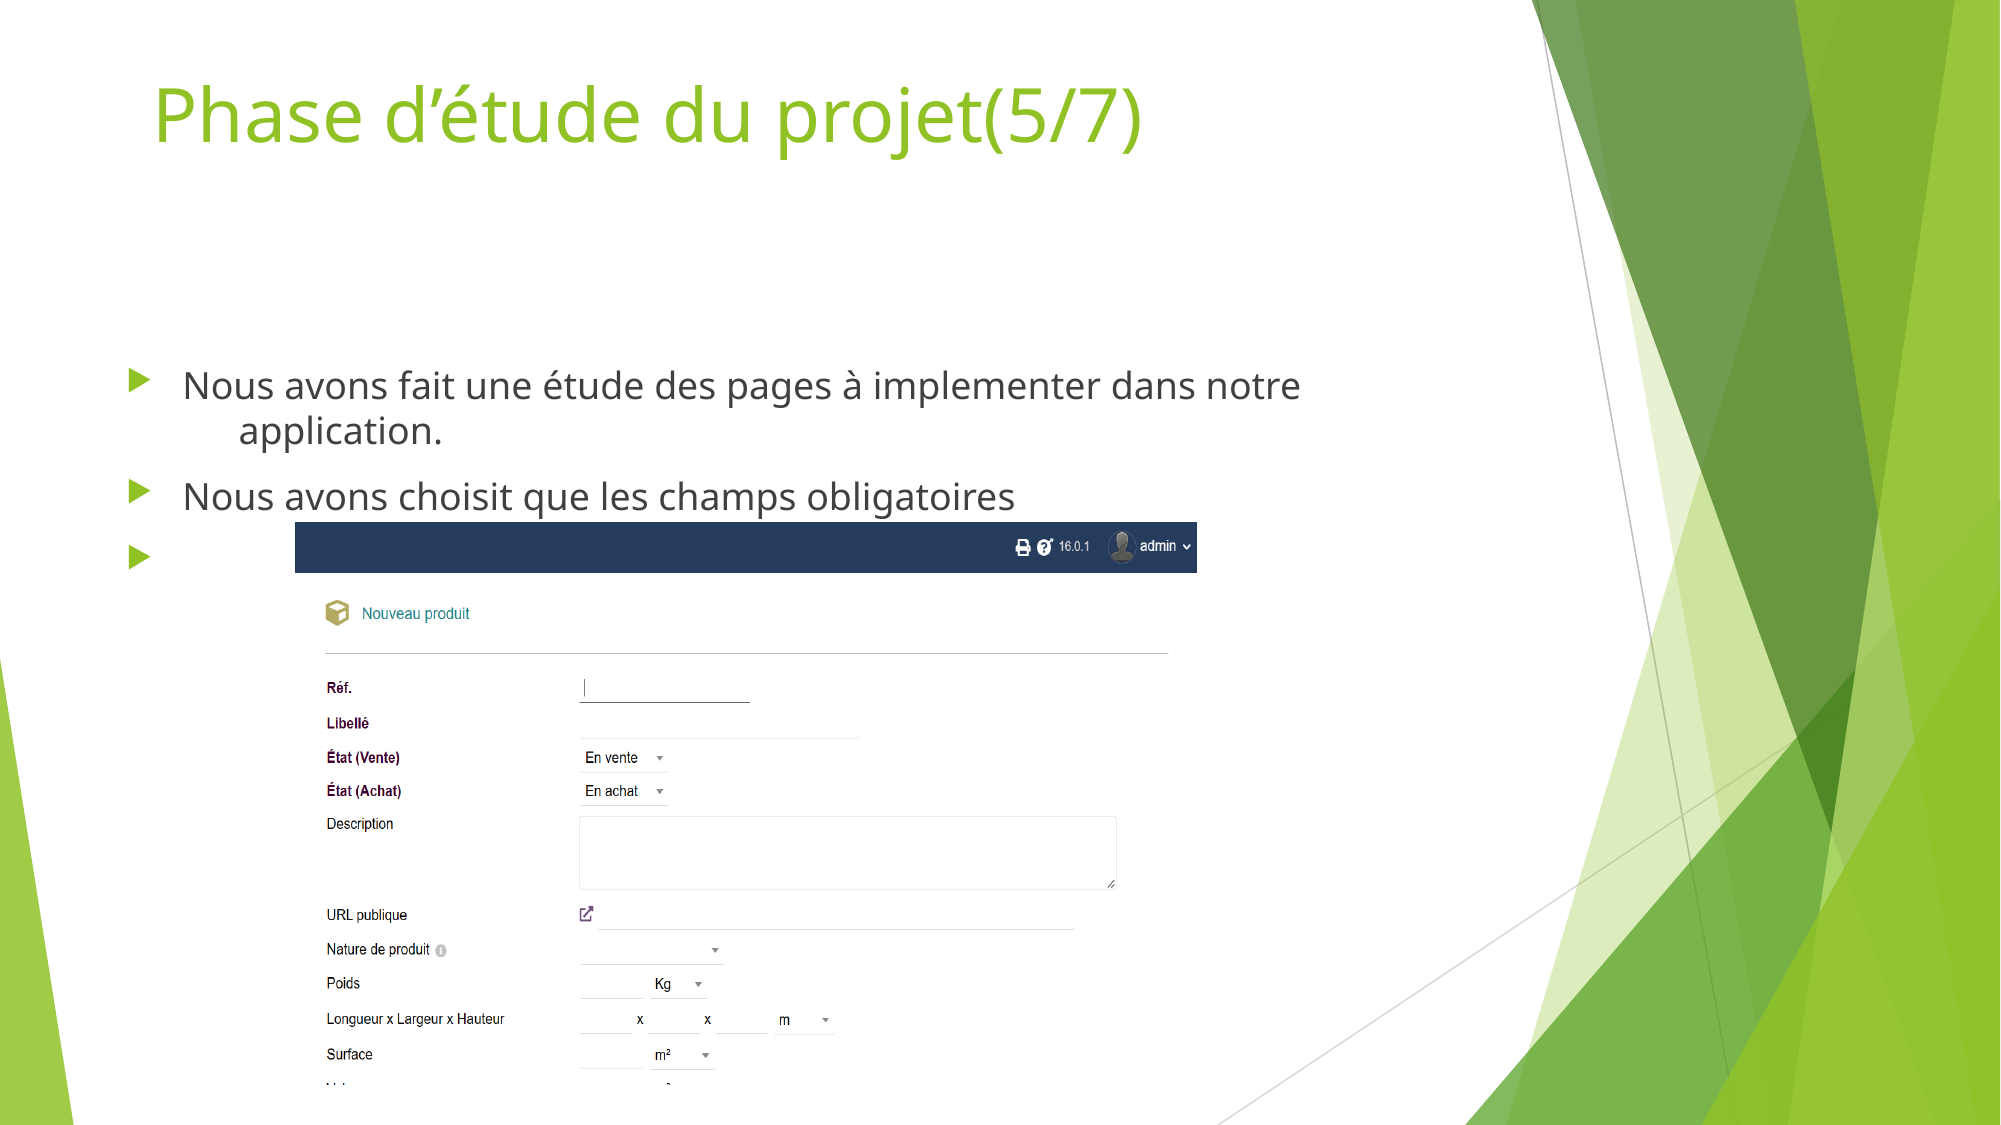

# Phase d’étude du projet(5/7)
Nous avons fait une étude des pages à implementer dans notre application.
Nous avons choisit que les champs obligatoires